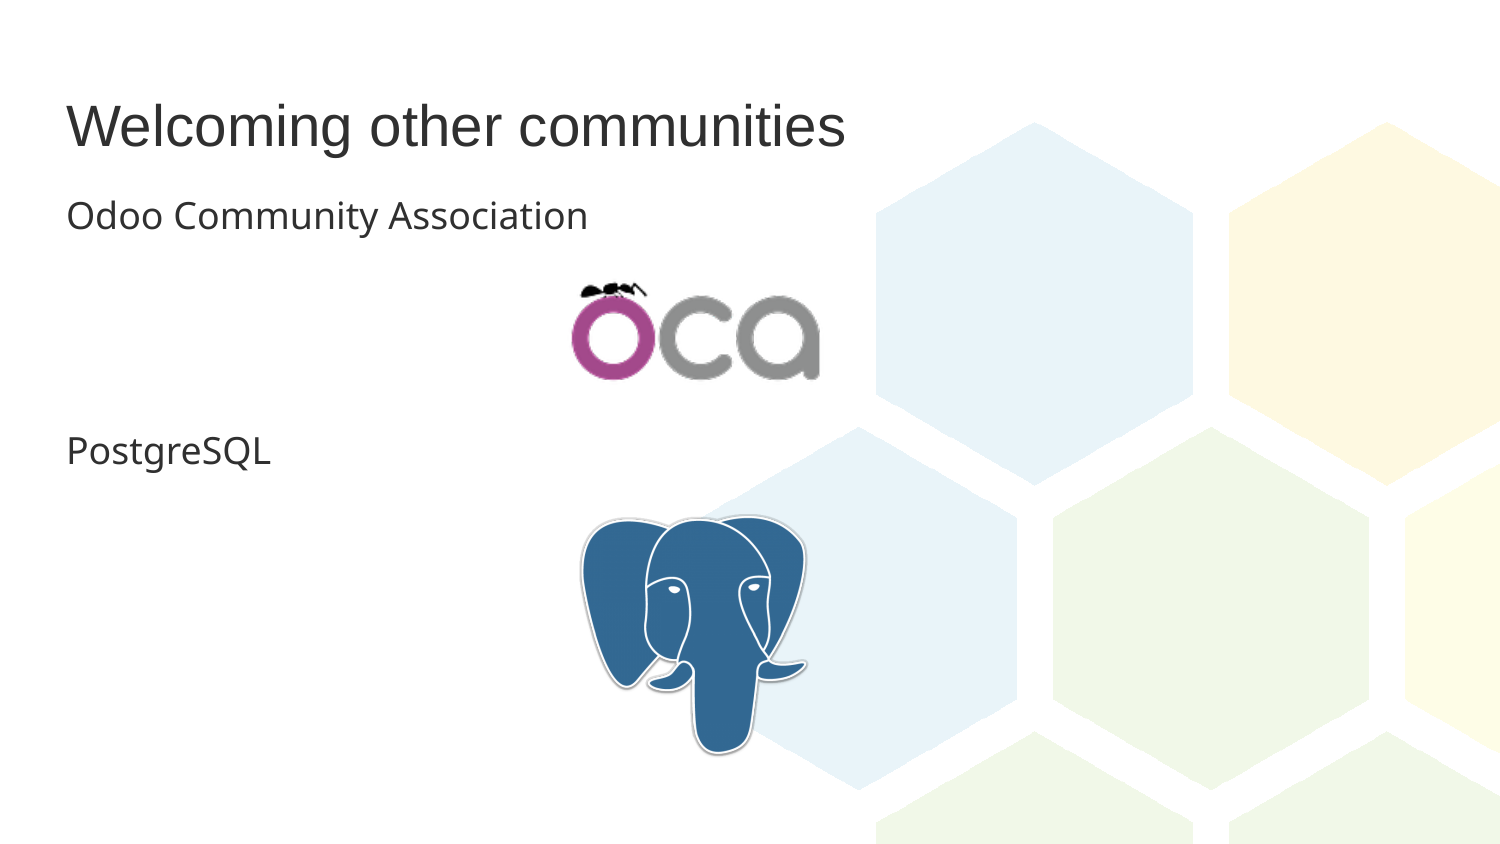

# Welcoming other communities
Odoo Community Association
PostgreSQL